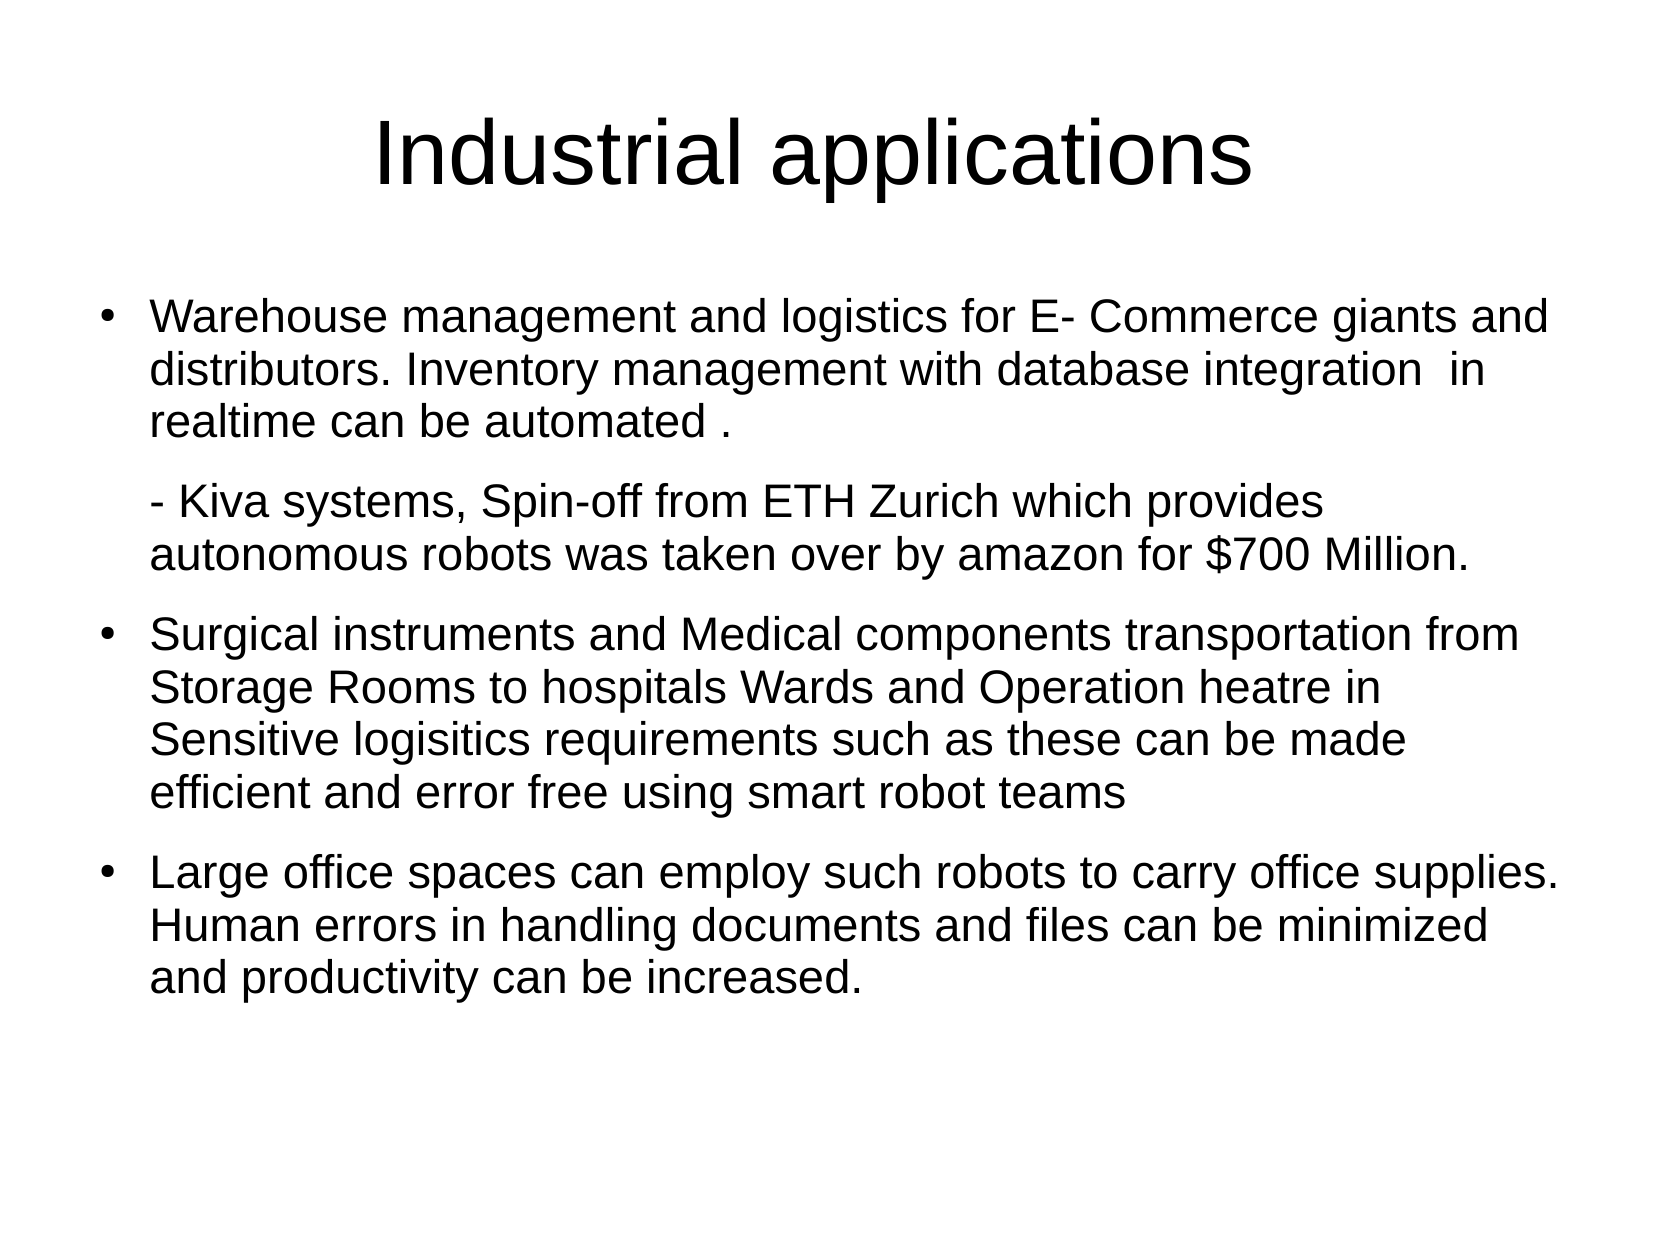

# Industrial applications
Warehouse management and logistics for E- Commerce giants and distributors. Inventory management with database integration in realtime can be automated .
- Kiva systems, Spin-off from ETH Zurich which provides autonomous robots was taken over by amazon for $700 Million.
Surgical instruments and Medical components transportation from Storage Rooms to hospitals Wards and Operation heatre in Sensitive logisitics requirements such as these can be made efficient and error free using smart robot teams
Large office spaces can employ such robots to carry office supplies. Human errors in handling documents and files can be minimized and productivity can be increased.